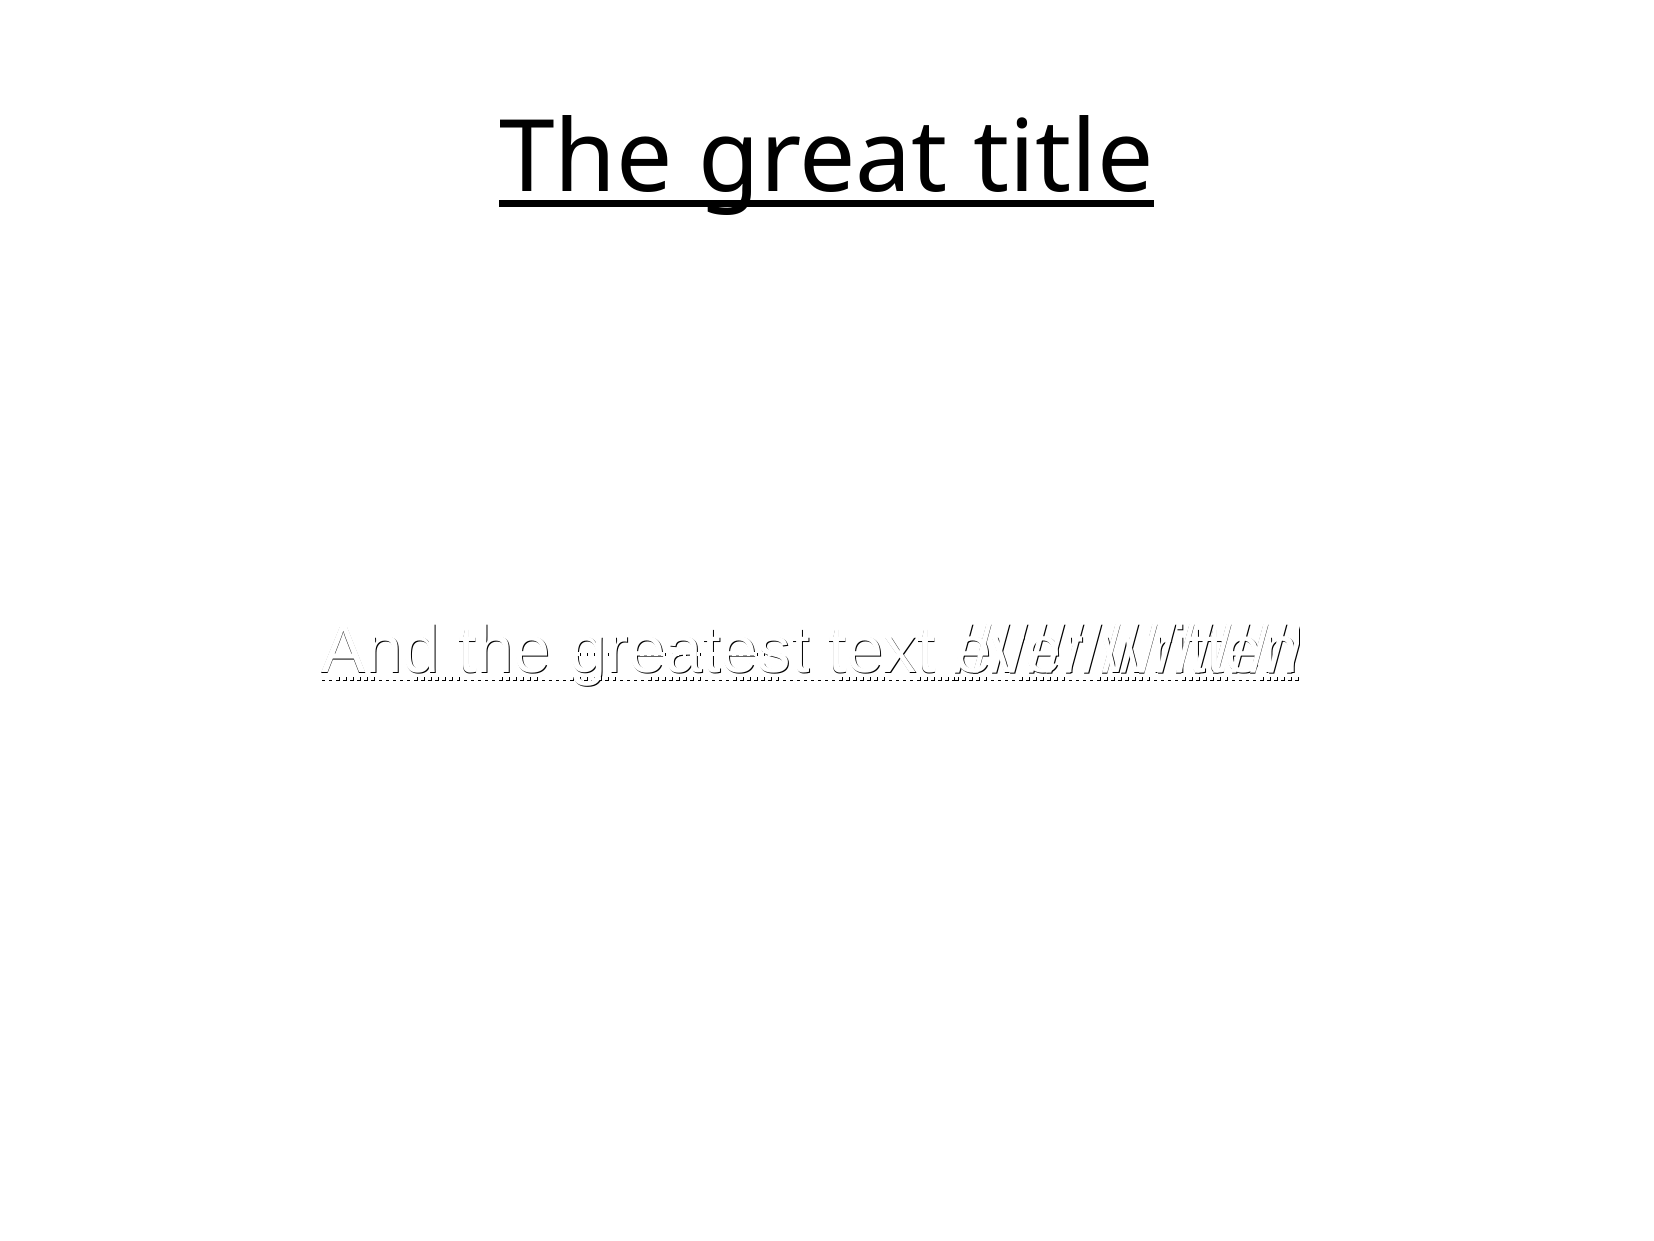

# The great title
And the greatest text ever written